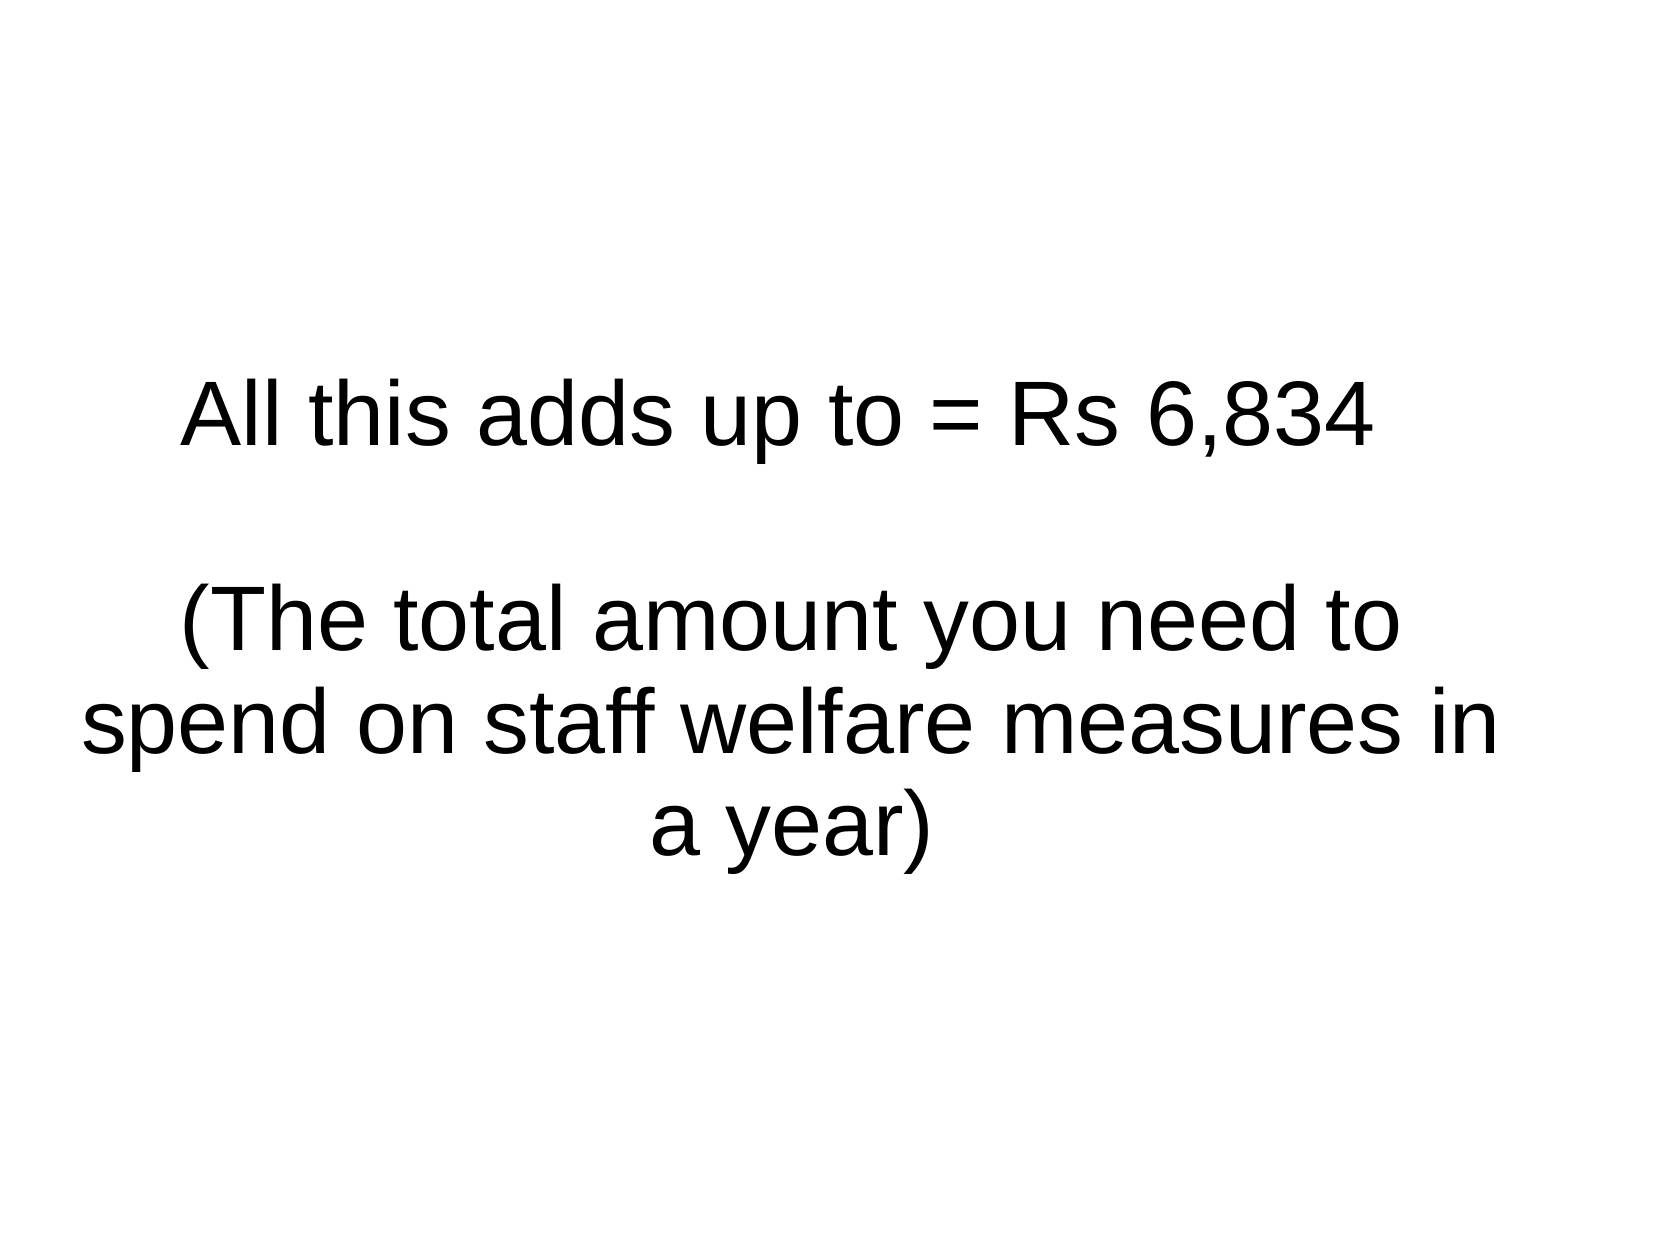

# All this adds up to = Rs 6,834 (The total amount you need to spend on staff welfare measures in a year)